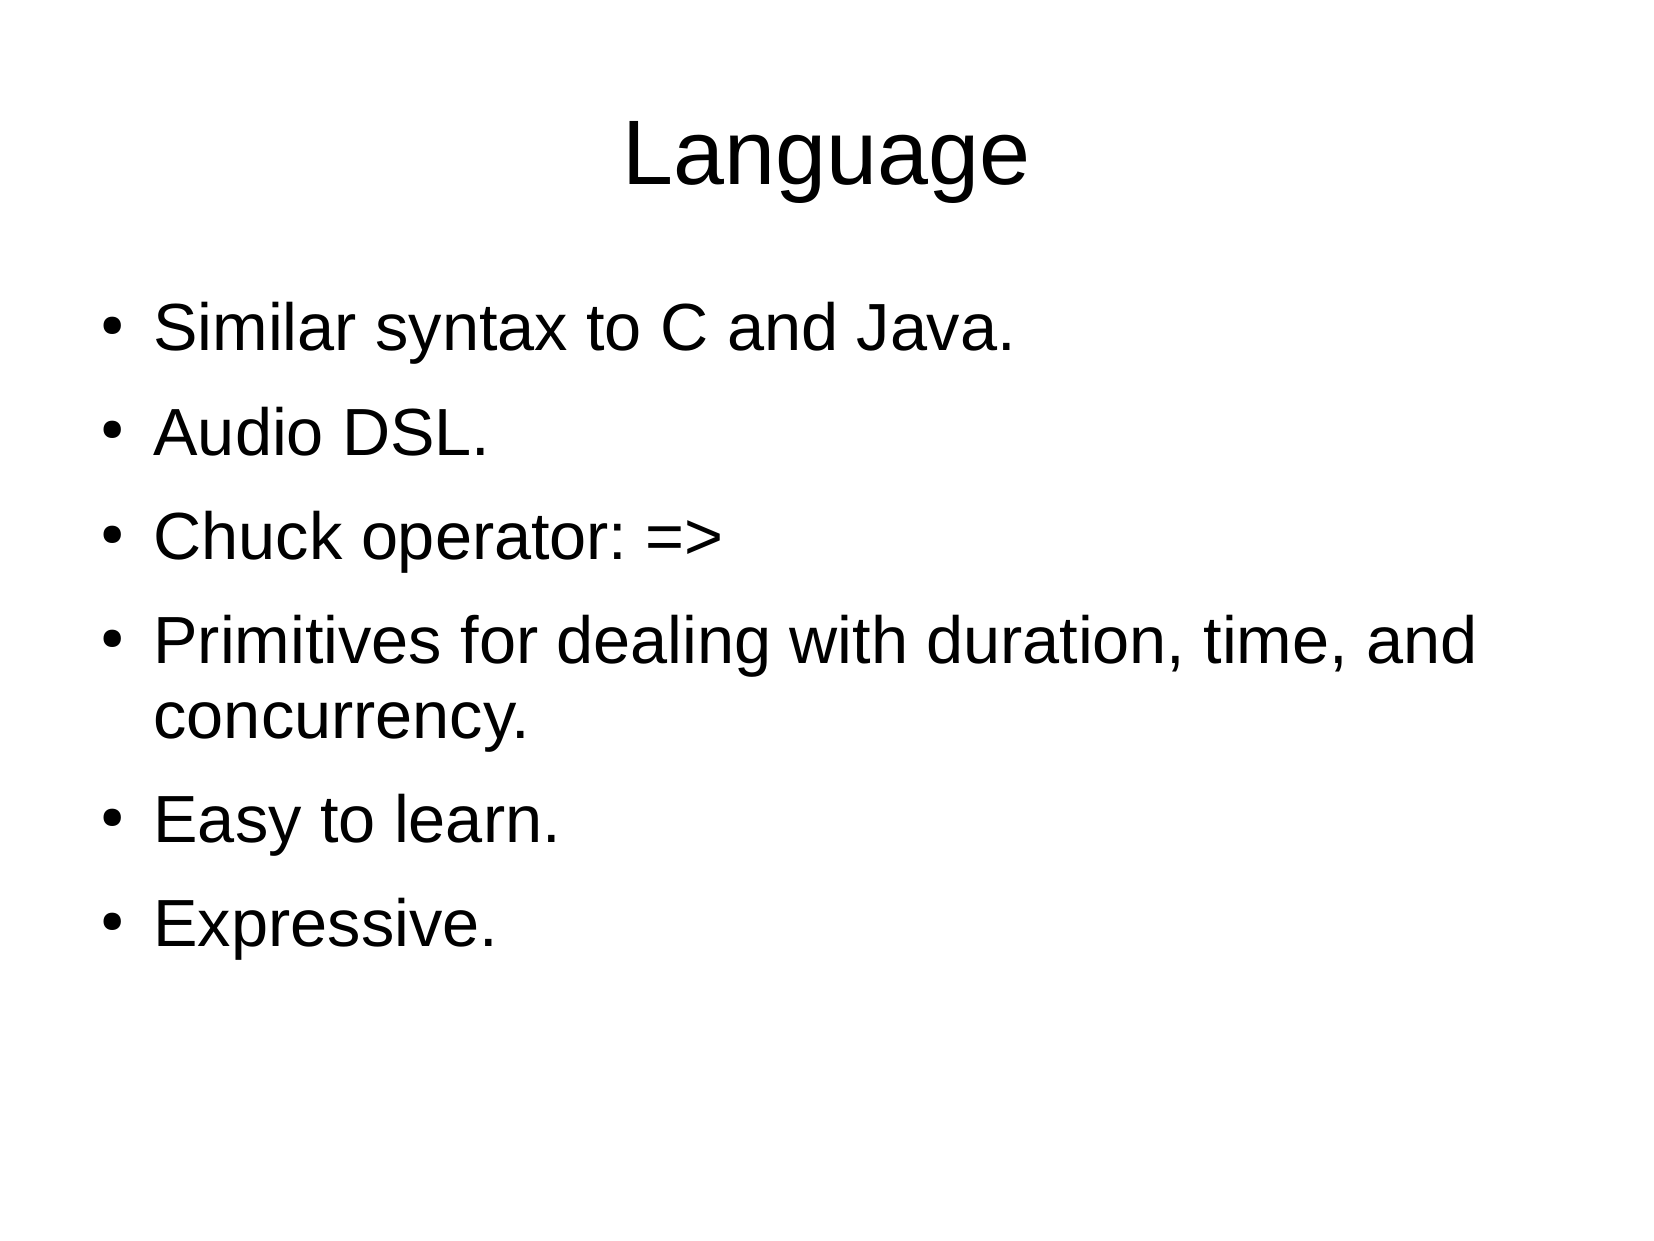

# Language
Similar syntax to C and Java.
Audio DSL.
Chuck operator: =>
Primitives for dealing with duration, time, and concurrency.
Easy to learn.
Expressive.